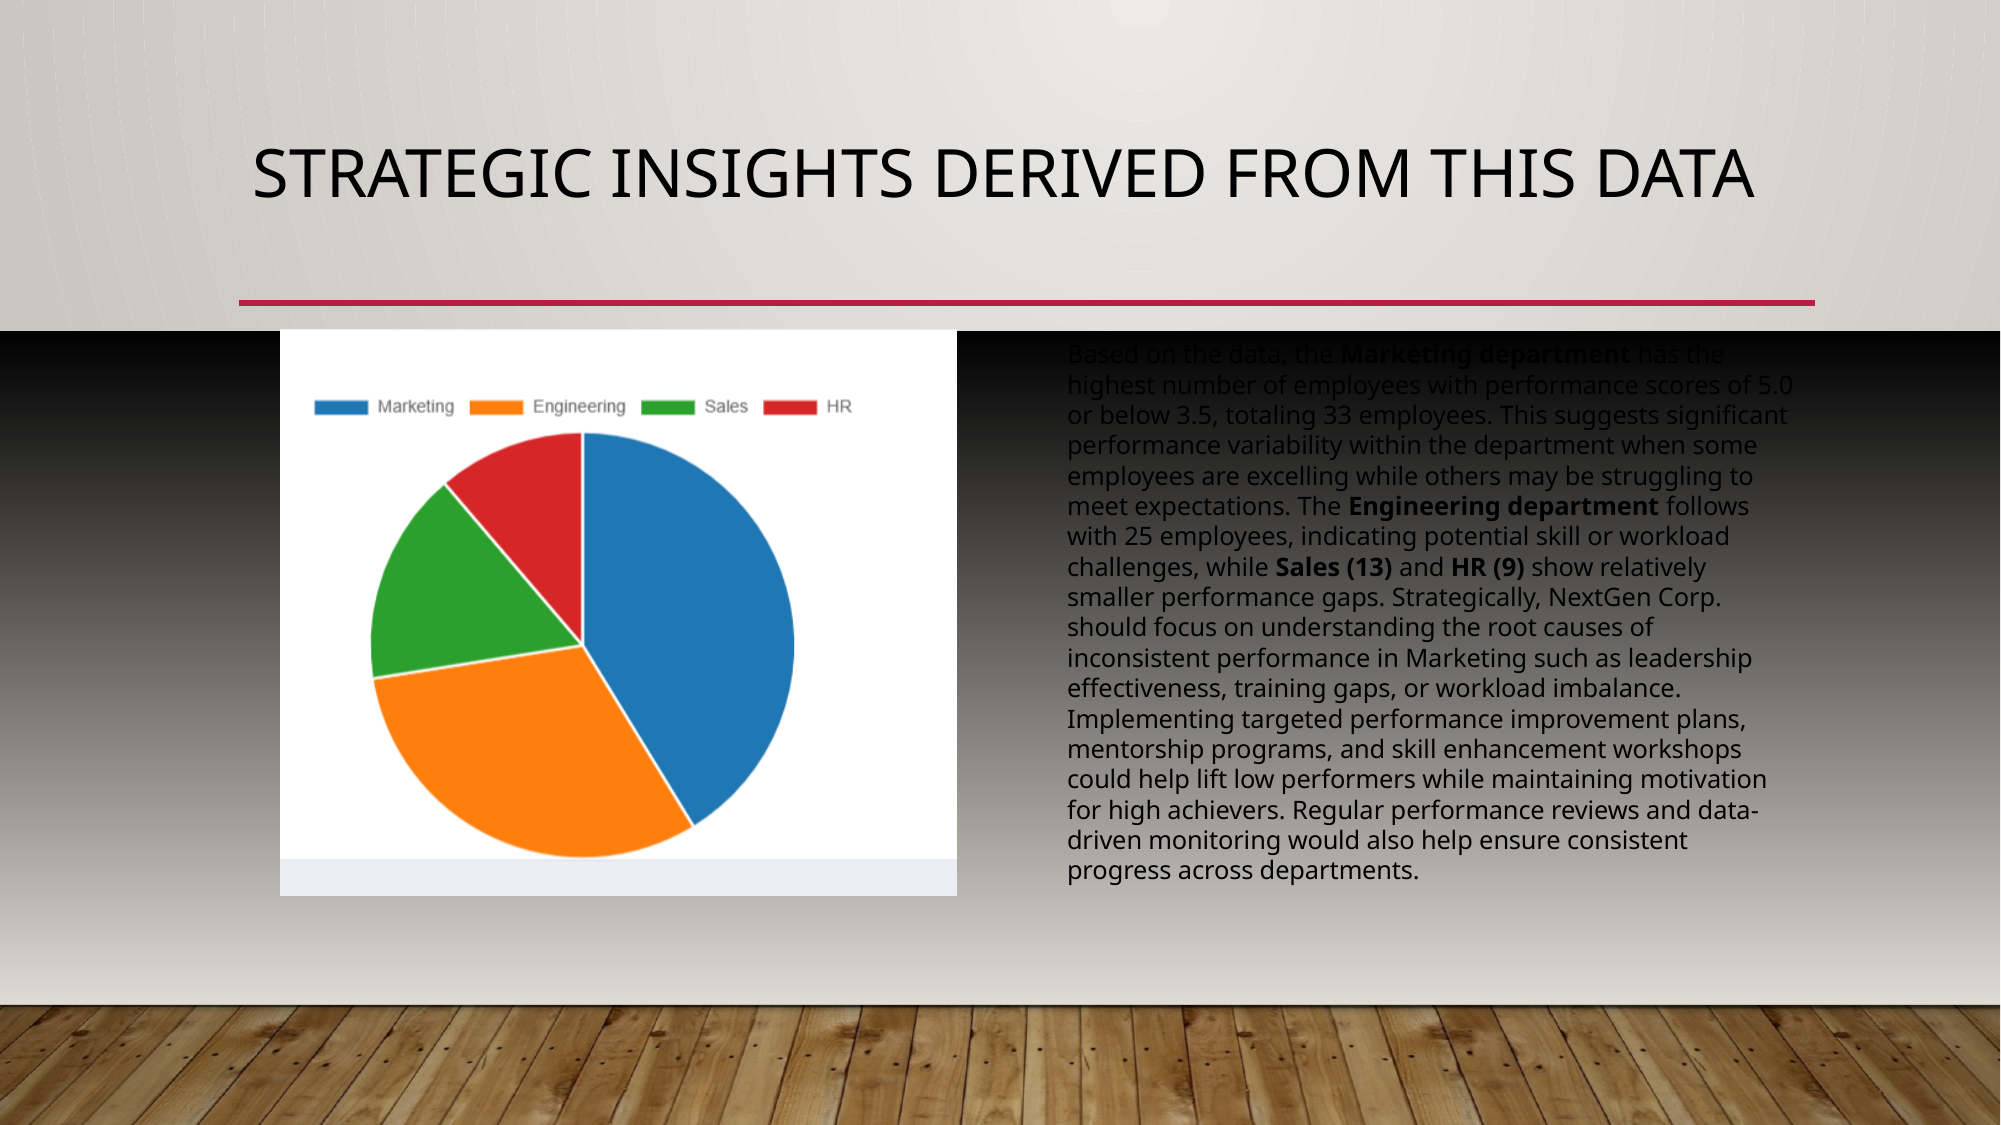

# Strategic insights derived from tHIS data
Based on the data, the Marketing department has the highest number of employees with performance scores of 5.0 or below 3.5, totaling 33 employees. This suggests significant performance variability within the department when some employees are excelling while others may be struggling to meet expectations. The Engineering department follows with 25 employees, indicating potential skill or workload challenges, while Sales (13) and HR (9) show relatively smaller performance gaps. Strategically, NextGen Corp. should focus on understanding the root causes of inconsistent performance in Marketing such as leadership effectiveness, training gaps, or workload imbalance. Implementing targeted performance improvement plans, mentorship programs, and skill enhancement workshops could help lift low performers while maintaining motivation for high achievers. Regular performance reviews and data-driven monitoring would also help ensure consistent progress across departments.